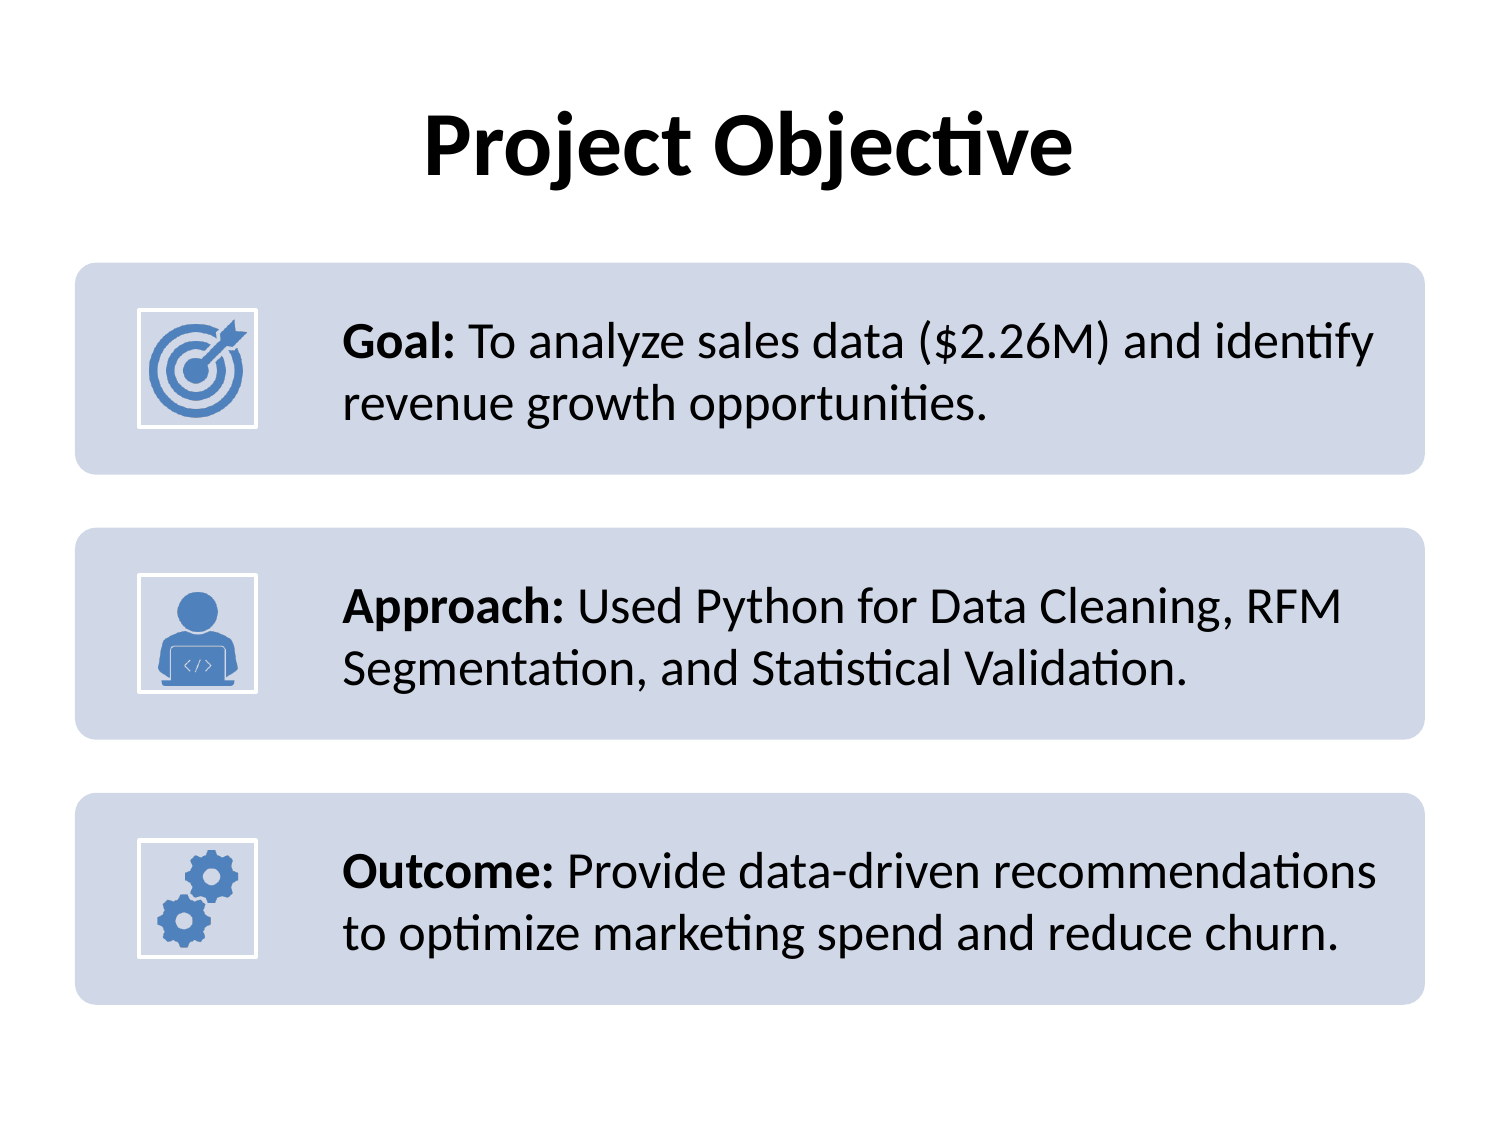

# Project Objective
Goal: To analyze sales data ($2.26M) and identify revenue growth opportunities.
Approach: Used Python for Data Cleaning, RFM Segmentation, and Statistical Validation.
Outcome: Provide data-driven recommendations to optimize marketing spend and reduce churn.